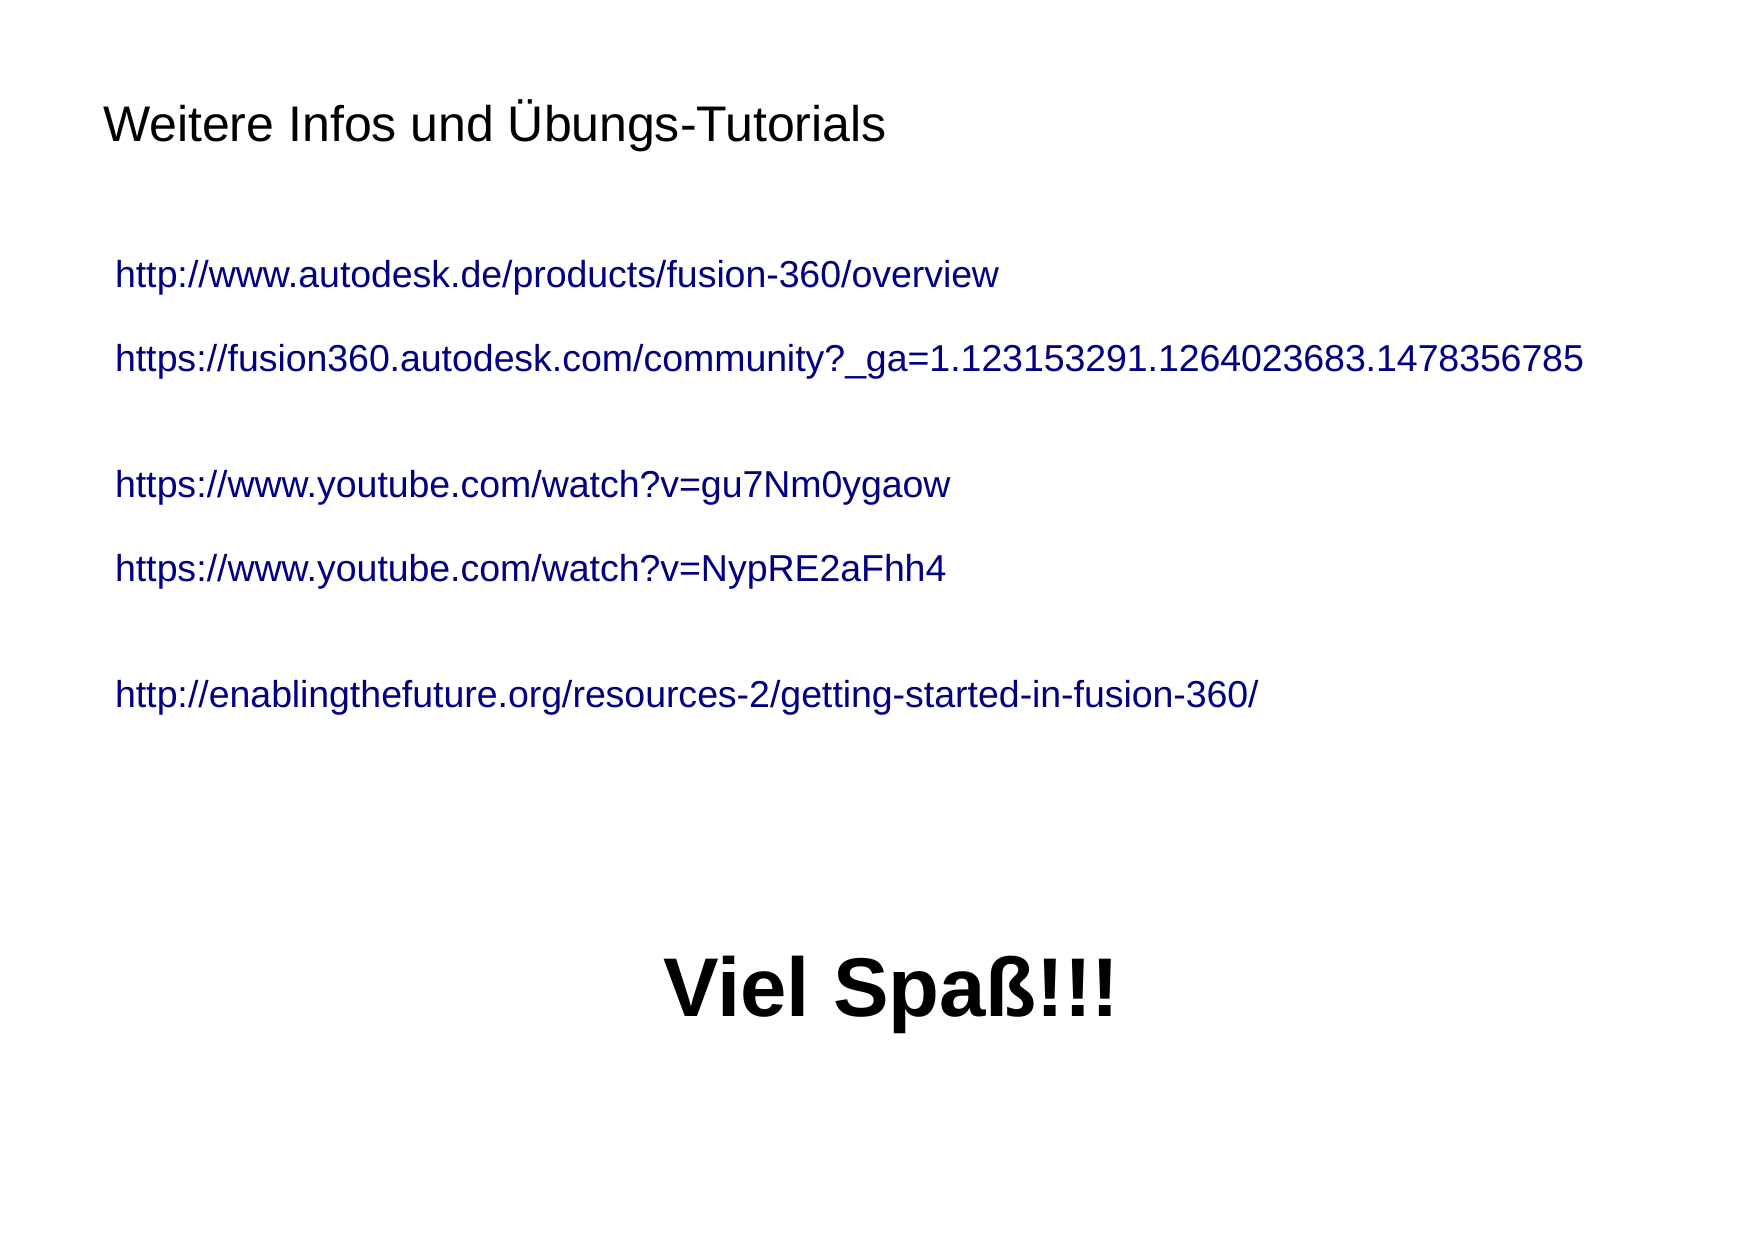

Weitere Infos und Übungs-Tutorials
http://www.autodesk.de/products/fusion-360/overview
https://fusion360.autodesk.com/community?_ga=1.123153291.1264023683.1478356785
https://www.youtube.com/watch?v=gu7Nm0ygaow
https://www.youtube.com/watch?v=NypRE2aFhh4
http://enablingthefuture.org/resources-2/getting-started-in-fusion-360/
Viel Spaß!!!